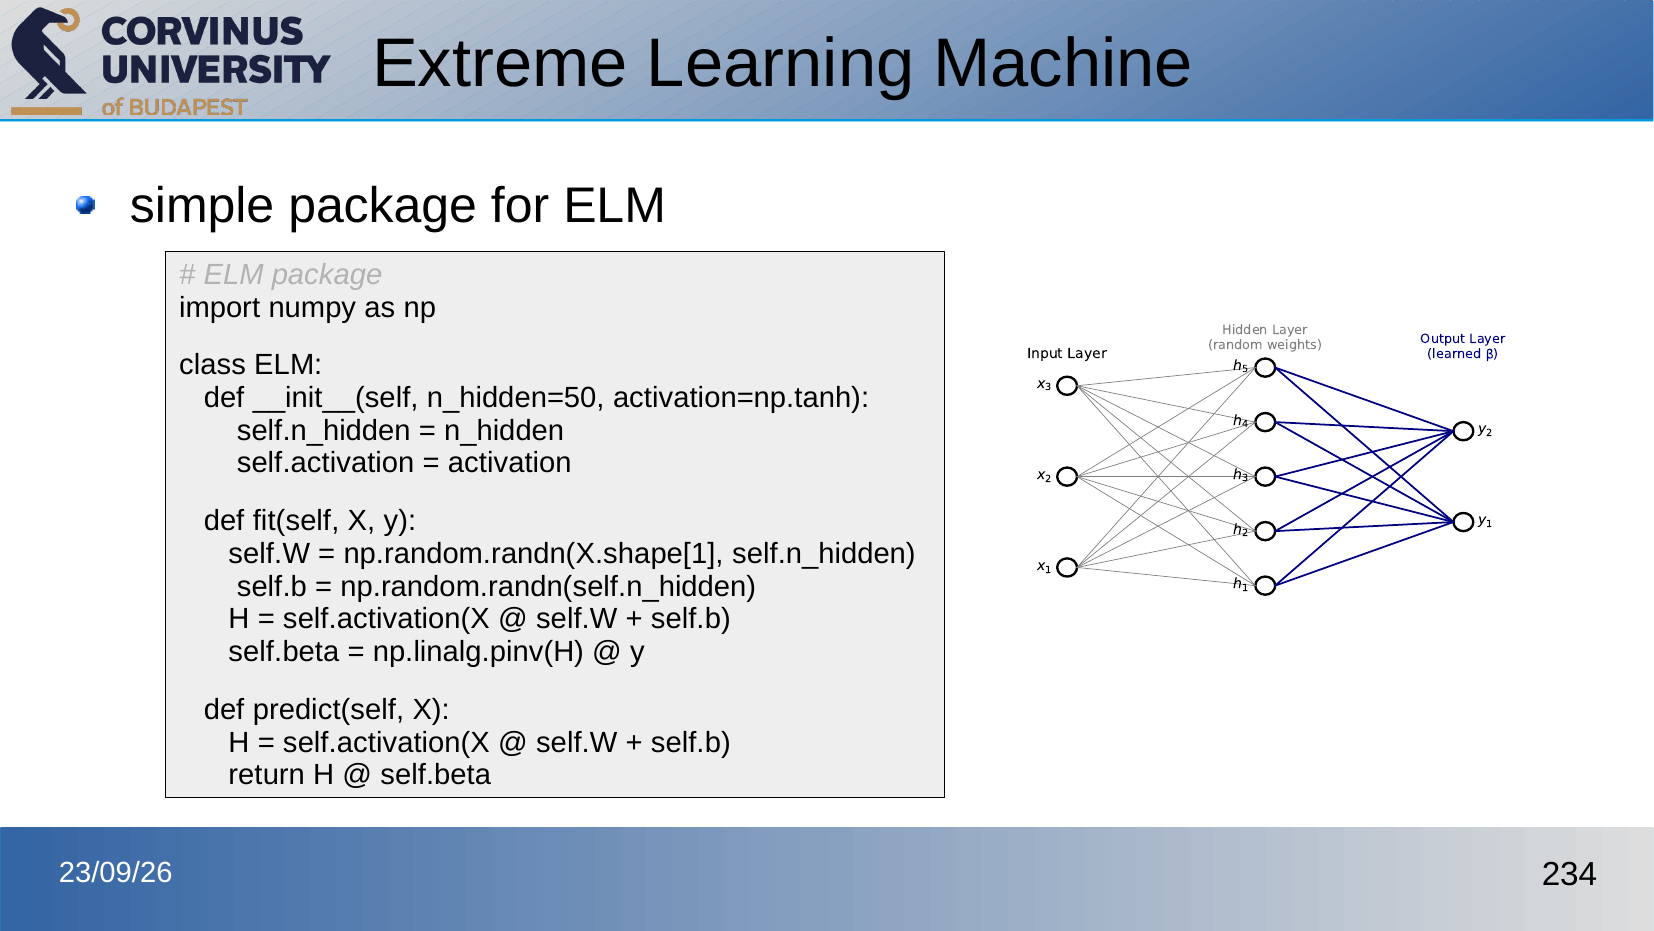

# Extreme Learning Machine
simple package for ELM
# ELM package import numpy as np
class ELM:
 def __init__(self, n_hidden=50, activation=np.tanh):
 self.n_hidden = n_hidden
 self.activation = activation
 def fit(self, X, y):
 self.W = np.random.randn(X.shape[1], self.n_hidden) self.b = np.random.randn(self.n_hidden)
 H = self.activation(X @ self.W + self.b)
 self.beta = np.linalg.pinv(H) @ y
 def predict(self, X):
 H = self.activation(X @ self.W + self.b)
 return H @ self.beta